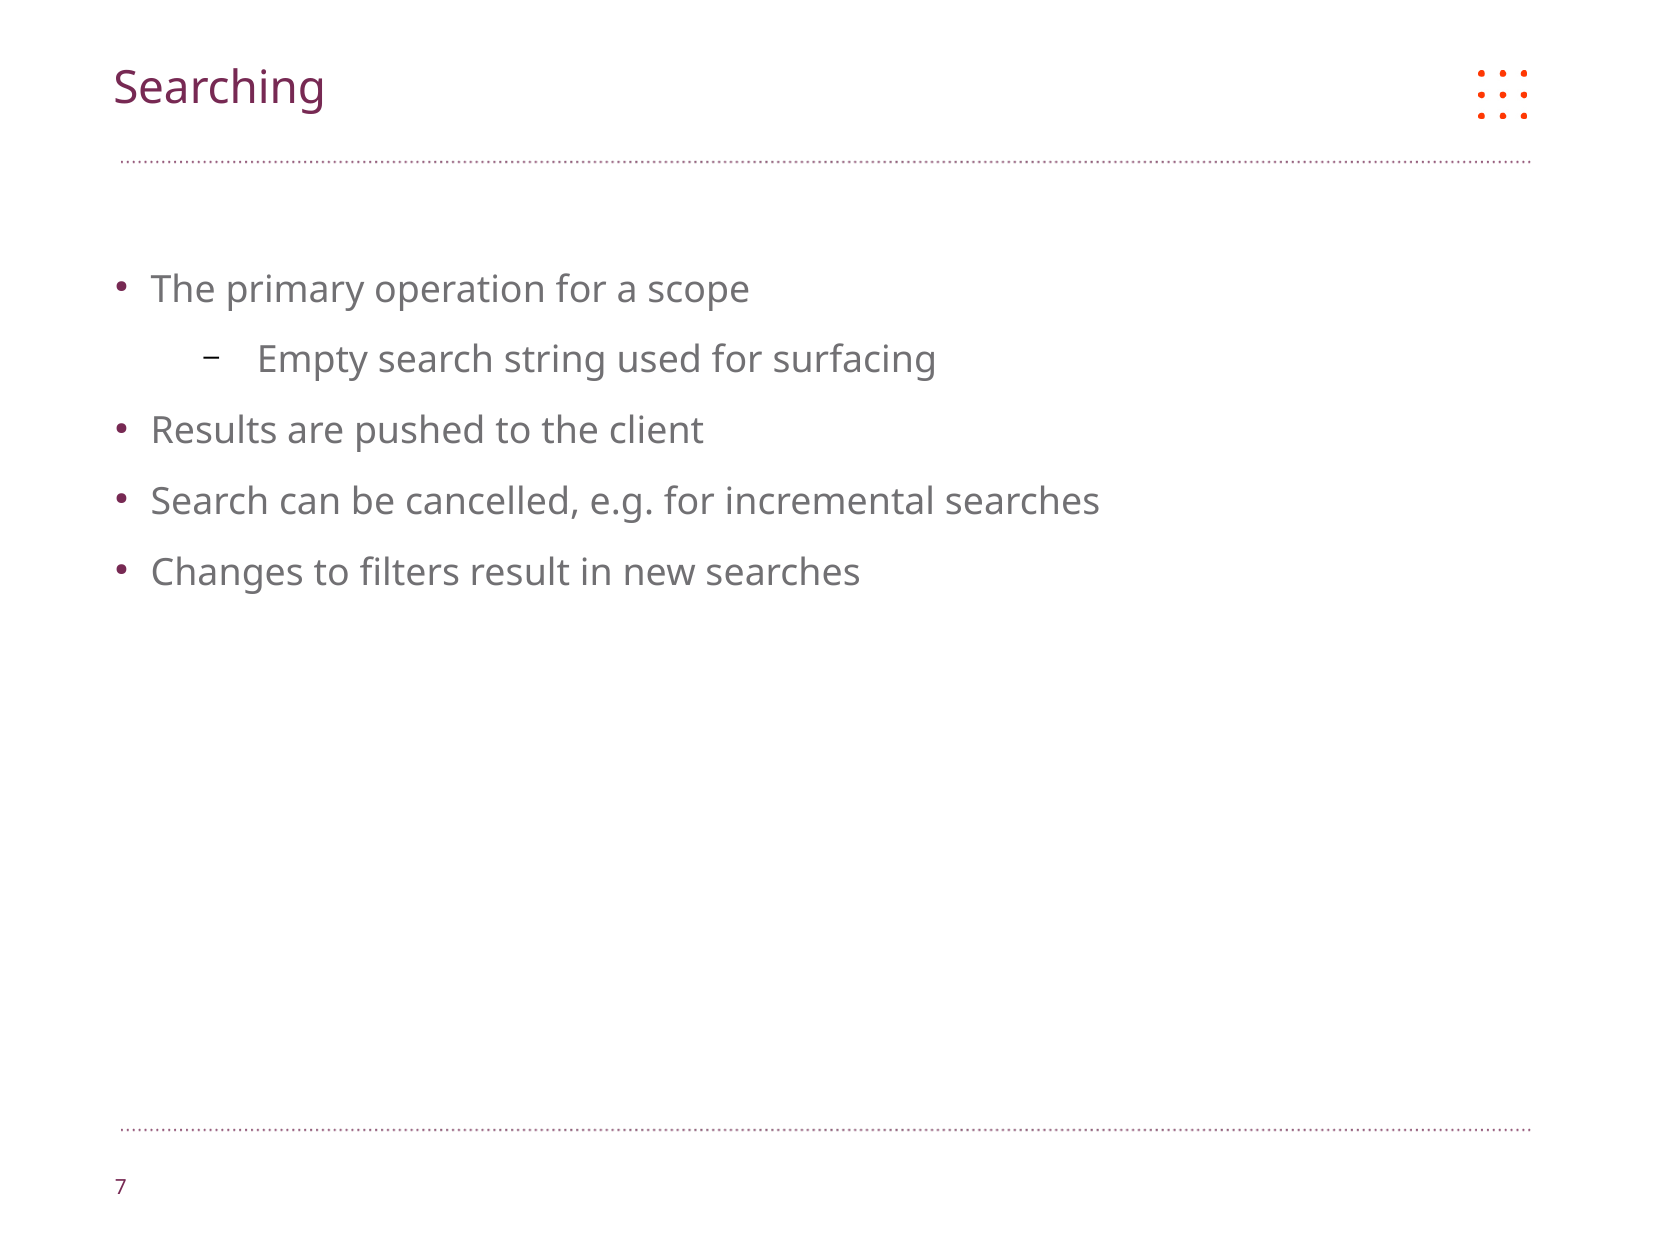

# Searching
The primary operation for a scope
Empty search string used for surfacing
Results are pushed to the client
Search can be cancelled, e.g. for incremental searches
Changes to filters result in new searches